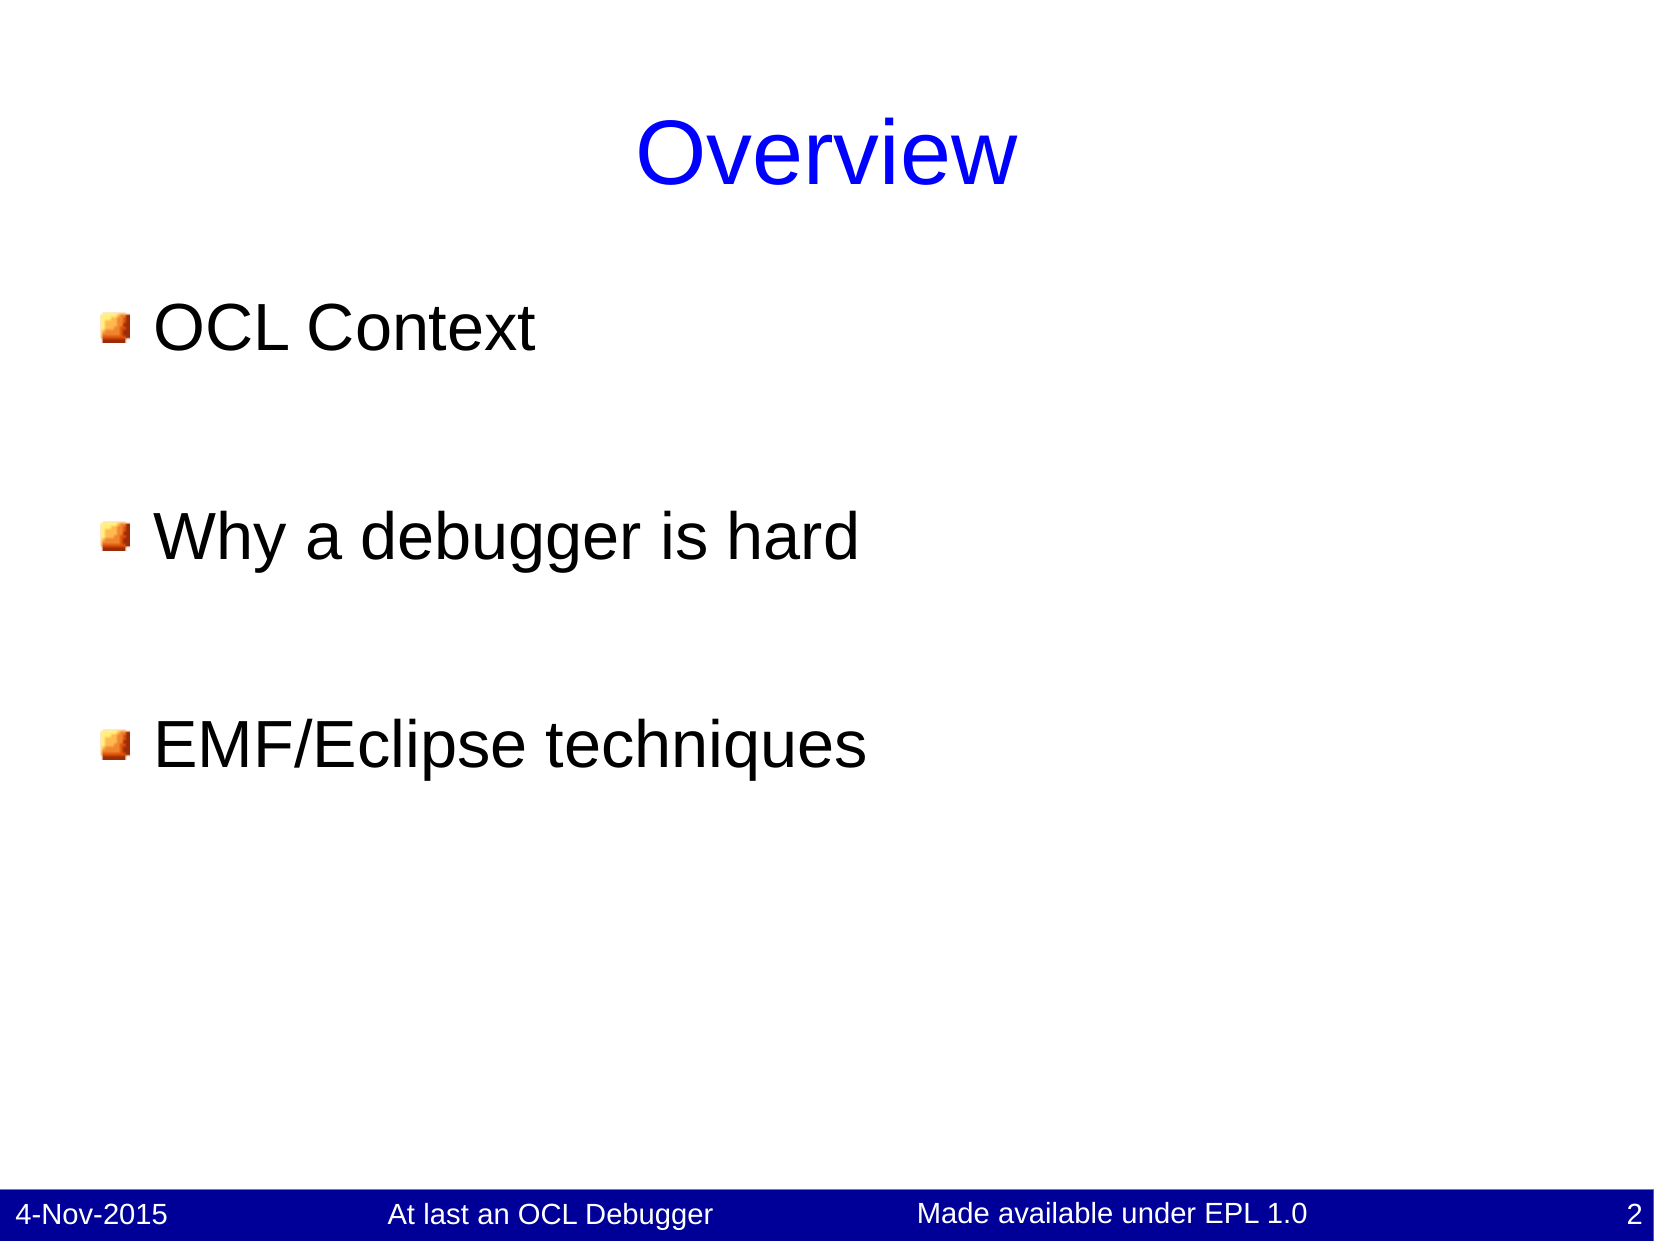

# Overview
OCL Context
Why a debugger is hard
EMF/Eclipse techniques
4-Nov-2015
At last an OCL Debugger
2